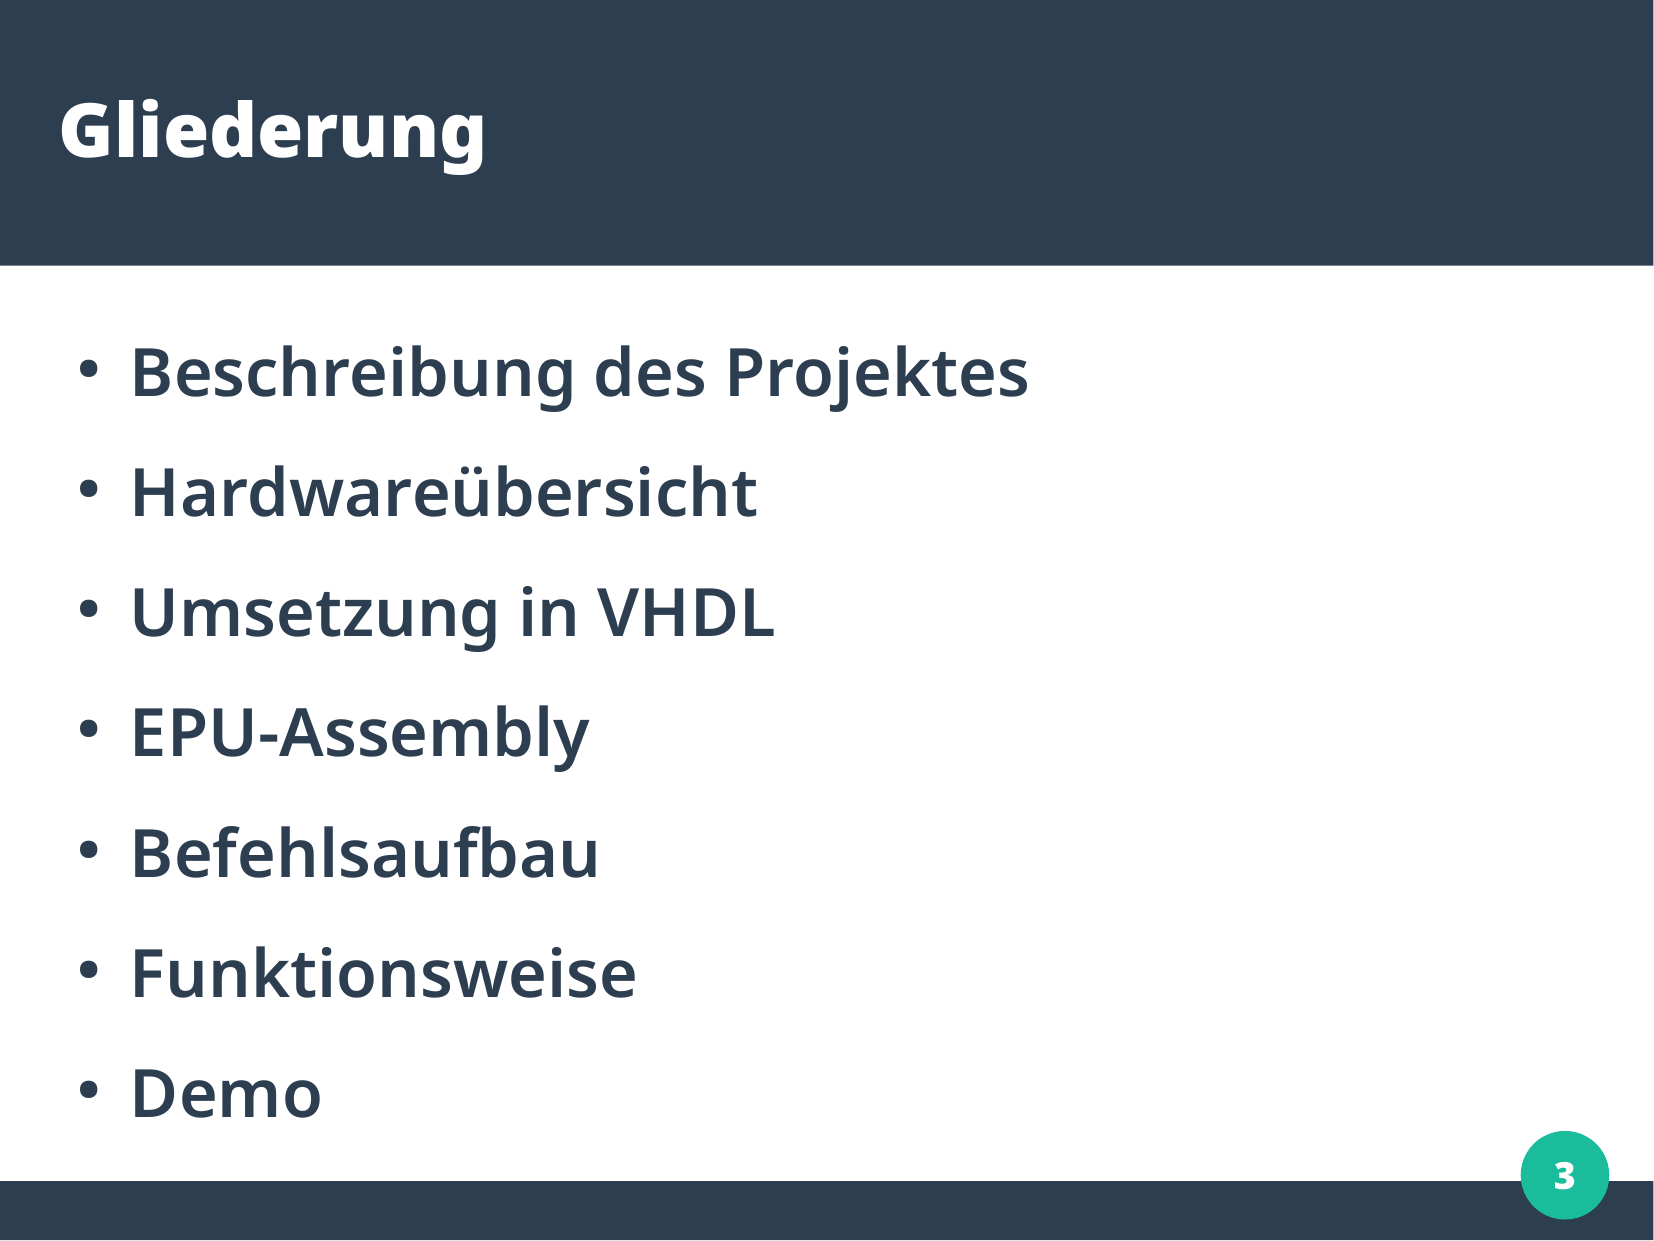

# Gliederung
Beschreibung des Projektes
Hardwareübersicht
Umsetzung in VHDL
EPU-Assembly
Befehlsaufbau
Funktionsweise
Demo
3